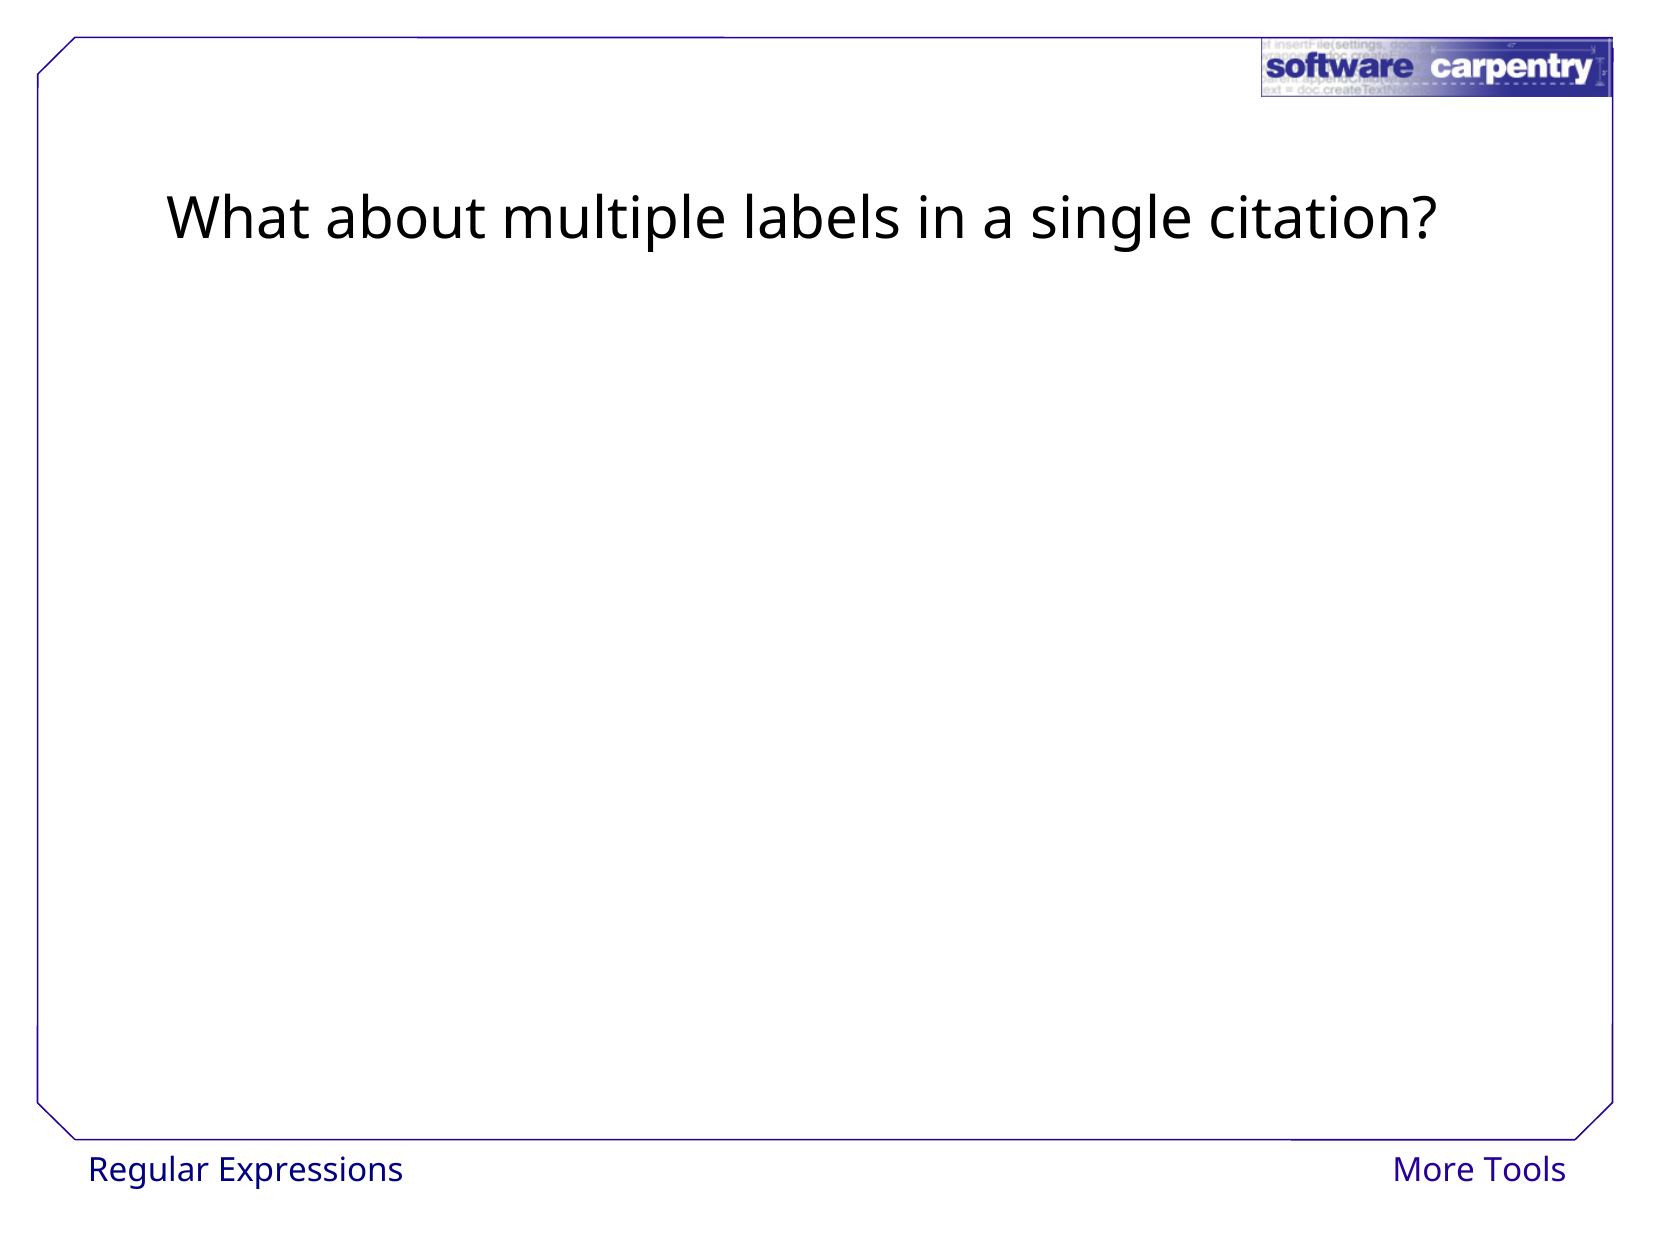

What about multiple labels in a single citation?